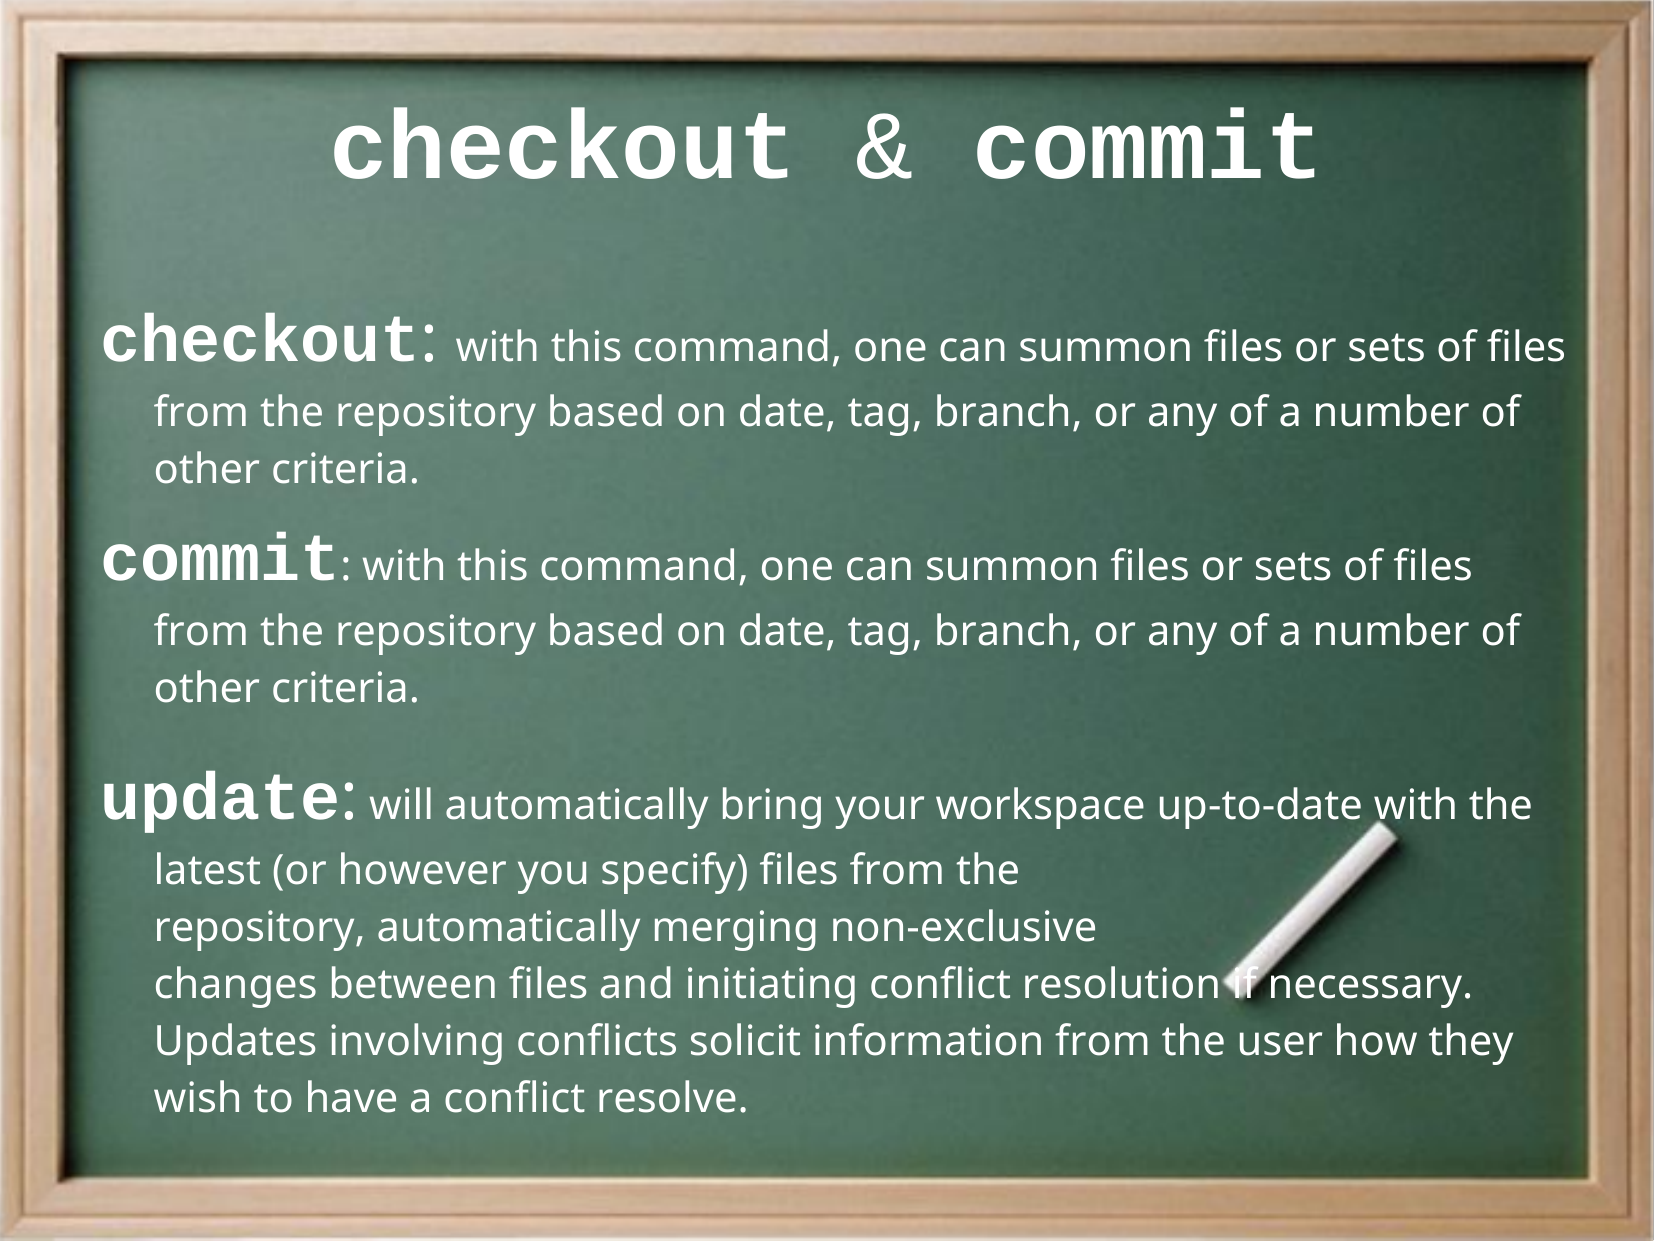

# checkout & commit
checkout: with this command, one can summon files or sets of files from the repository based on date, tag, branch, or any of a number of other criteria.
commit: with this command, one can summon files or sets of files from the repository based on date, tag, branch, or any of a number of other criteria.
update: will automatically bring your workspace up-to-date with the latest (or however you specify) files from the
repository, automatically merging non-exclusive
changes between files and initiating conflict resolution if necessary. Updates involving conflicts solicit information from the user how they wish to have a conflict resolve.